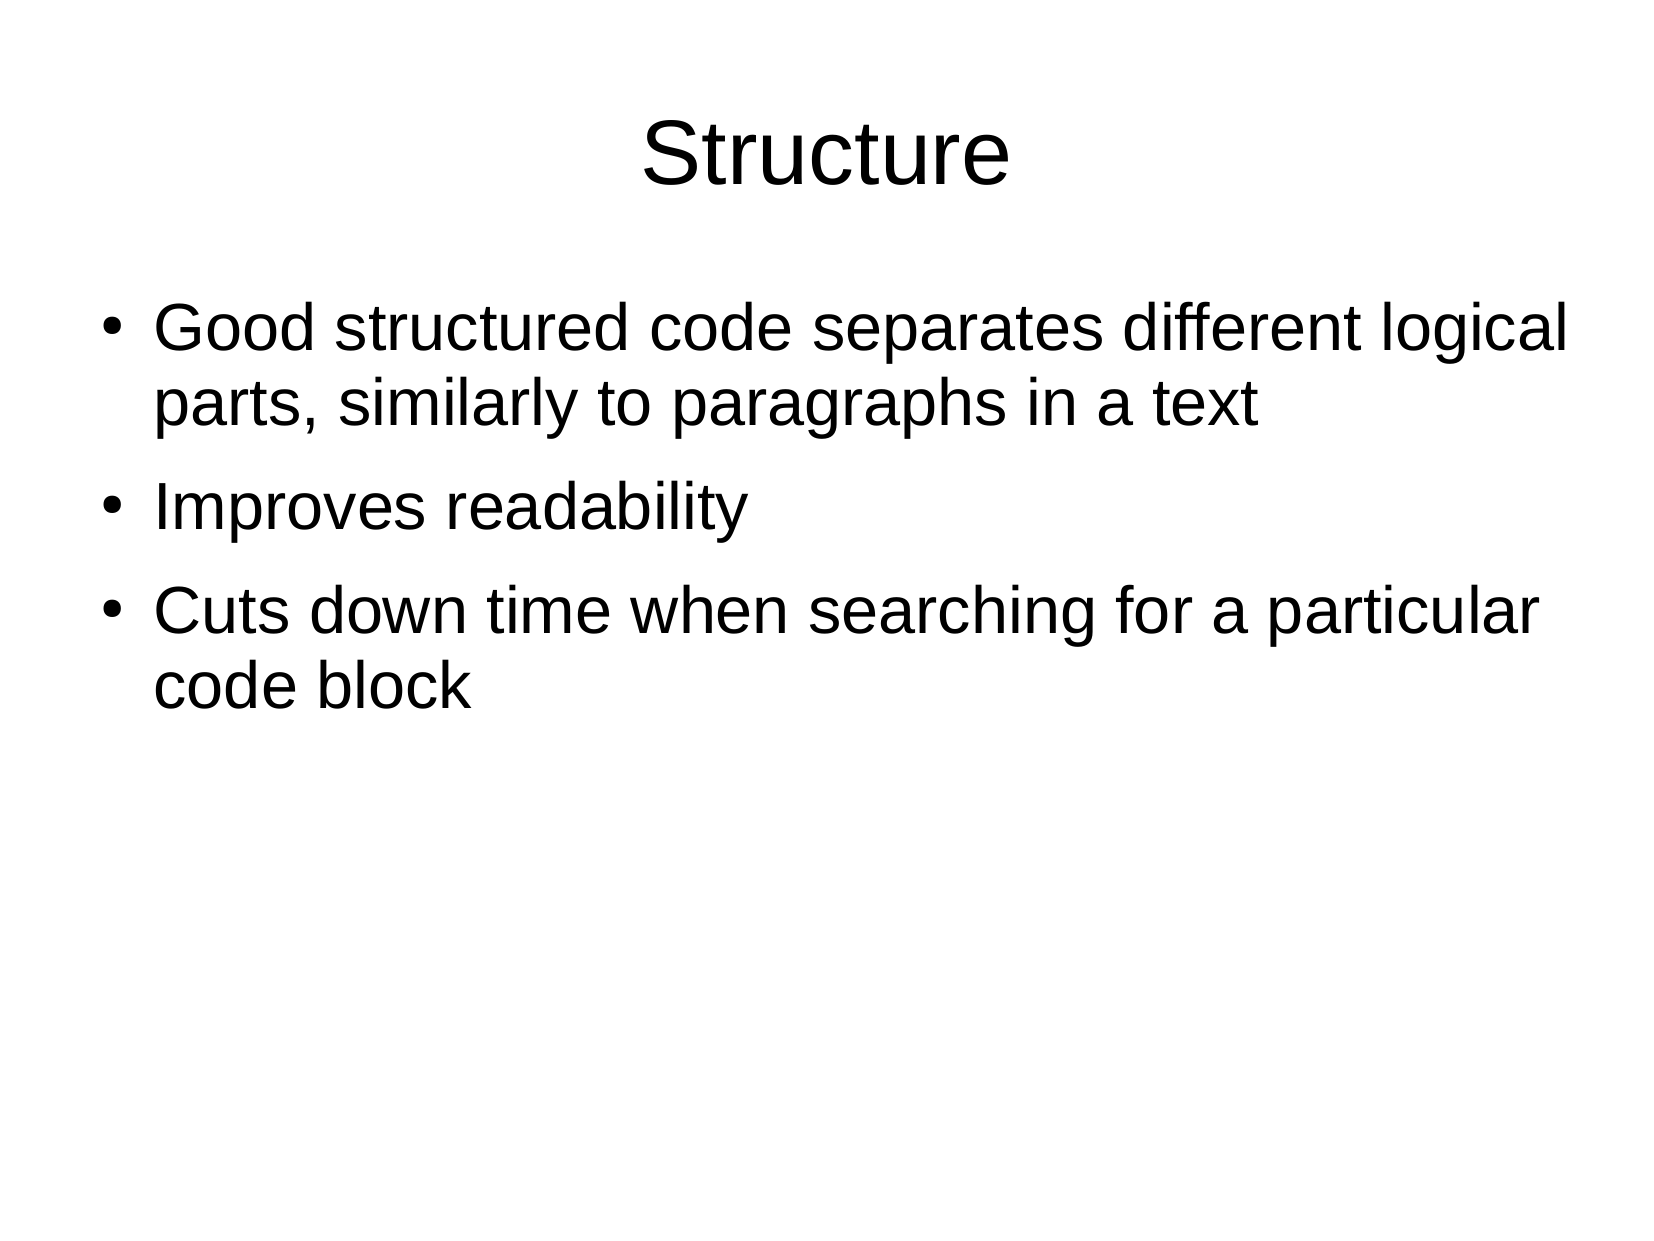

# Structure
Good structured code separates different logical parts, similarly to paragraphs in a text
Improves readability
Cuts down time when searching for a particular code block